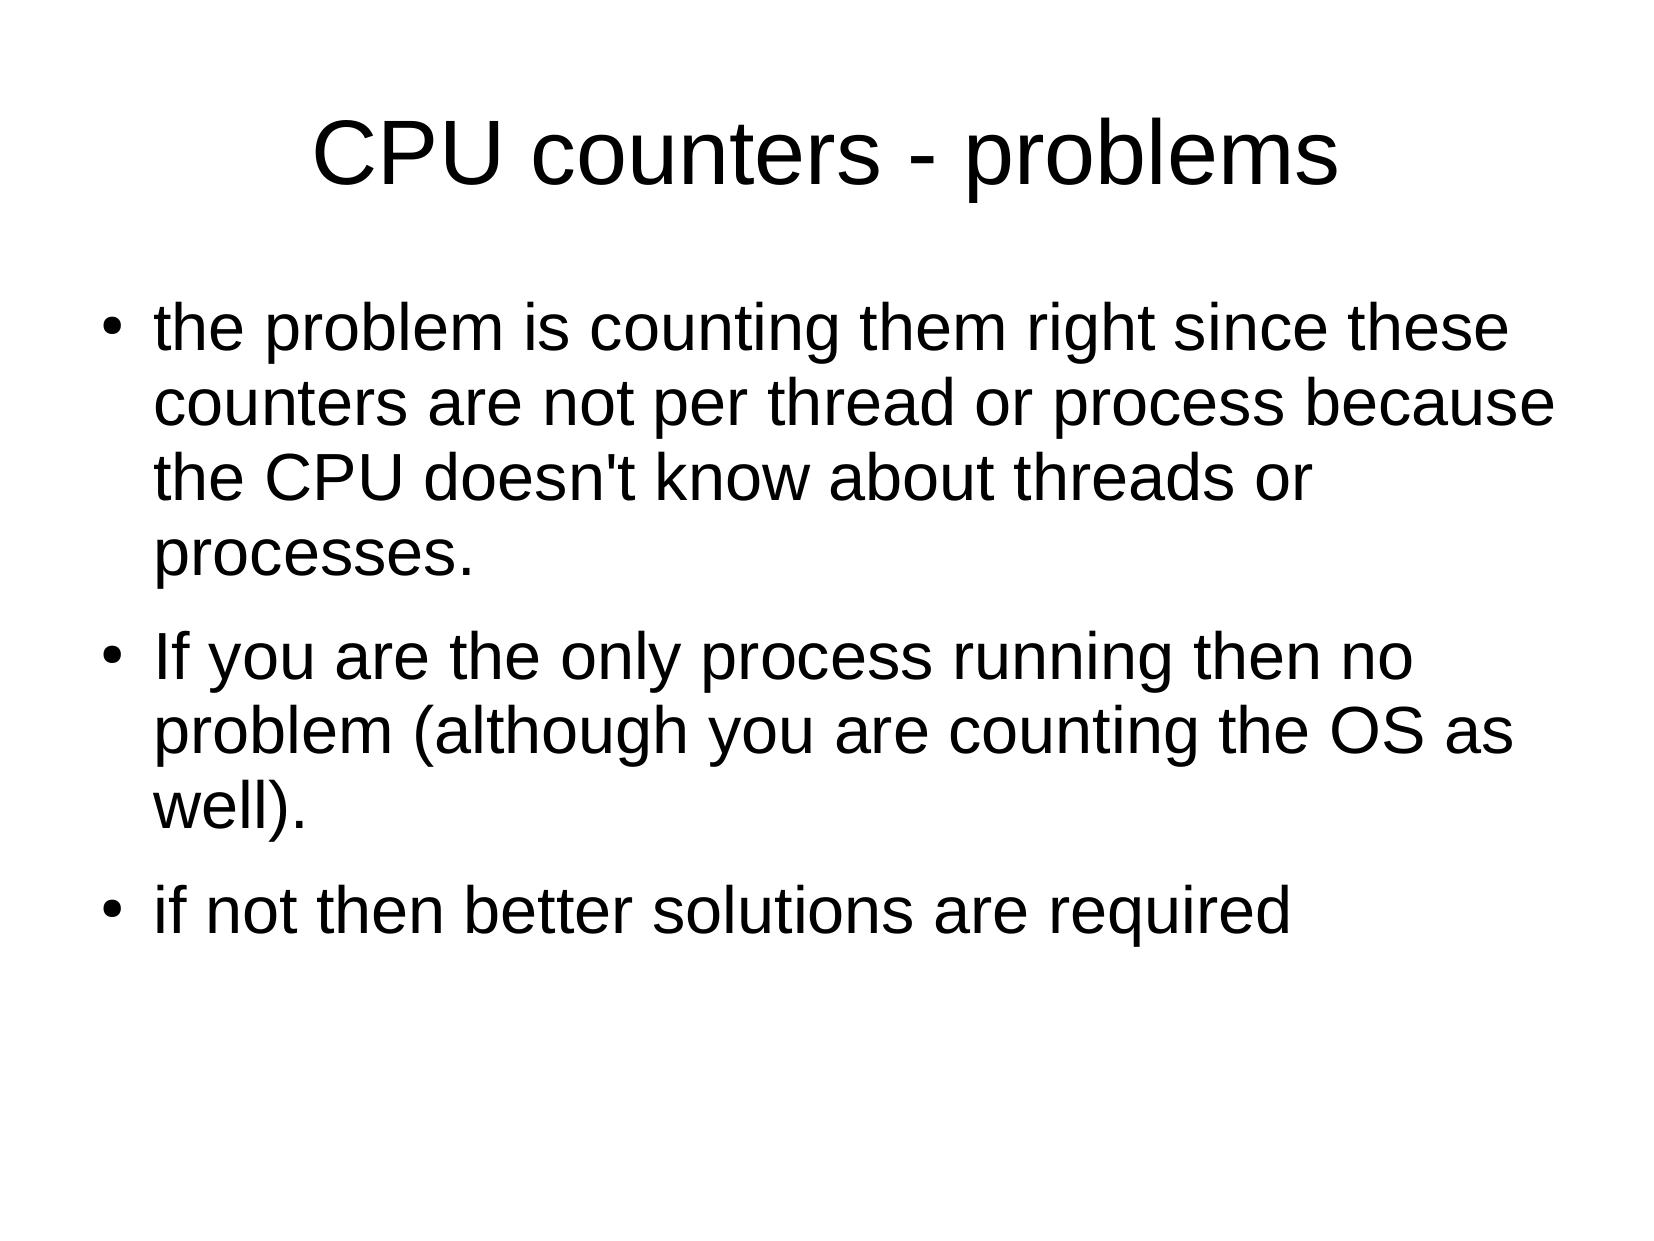

# CPU counters - problems
the problem is counting them right since these counters are not per thread or process because the CPU doesn't know about threads or processes.
If you are the only process running then no problem (although you are counting the OS as well).
if not then better solutions are required